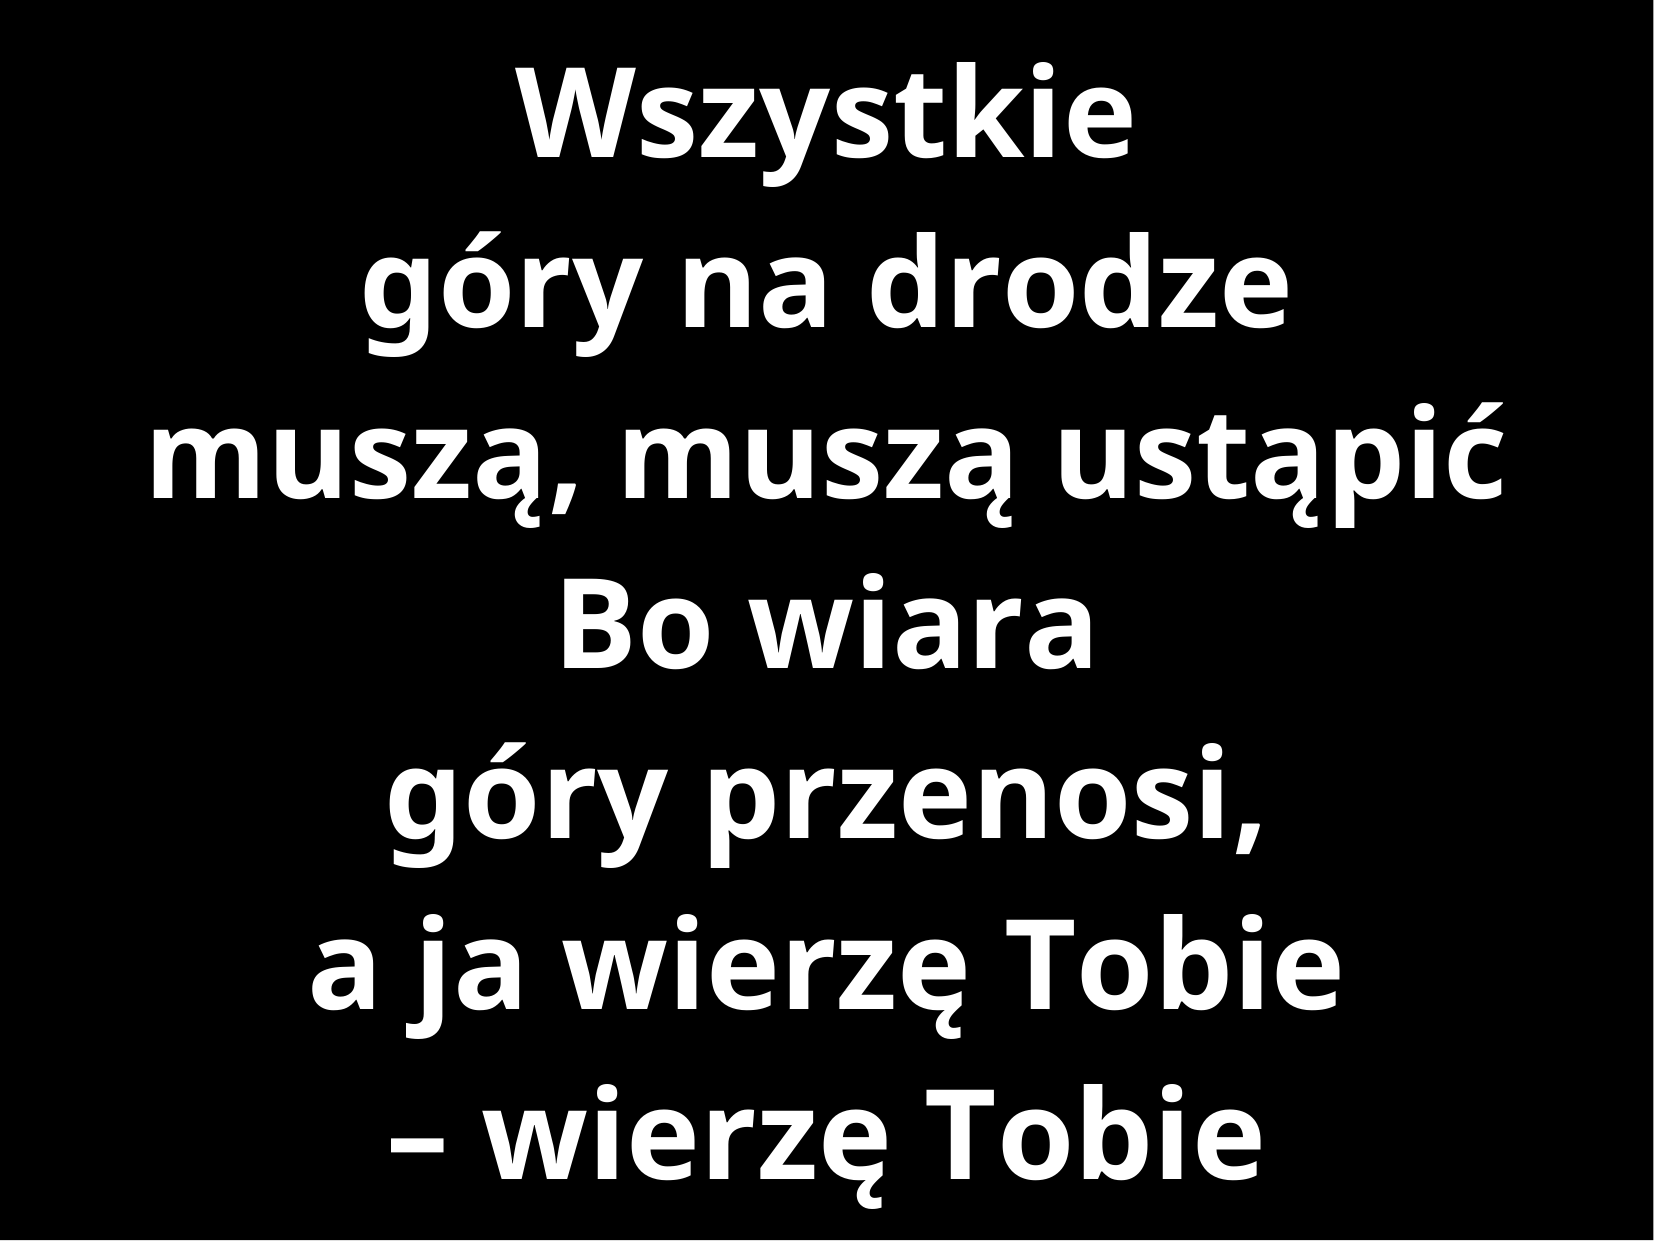

# Wszystkie góry na drodze muszą, muszą ustąpić Bo wiara góry przenosi, a ja wierzę Tobie – wierzę Tobie